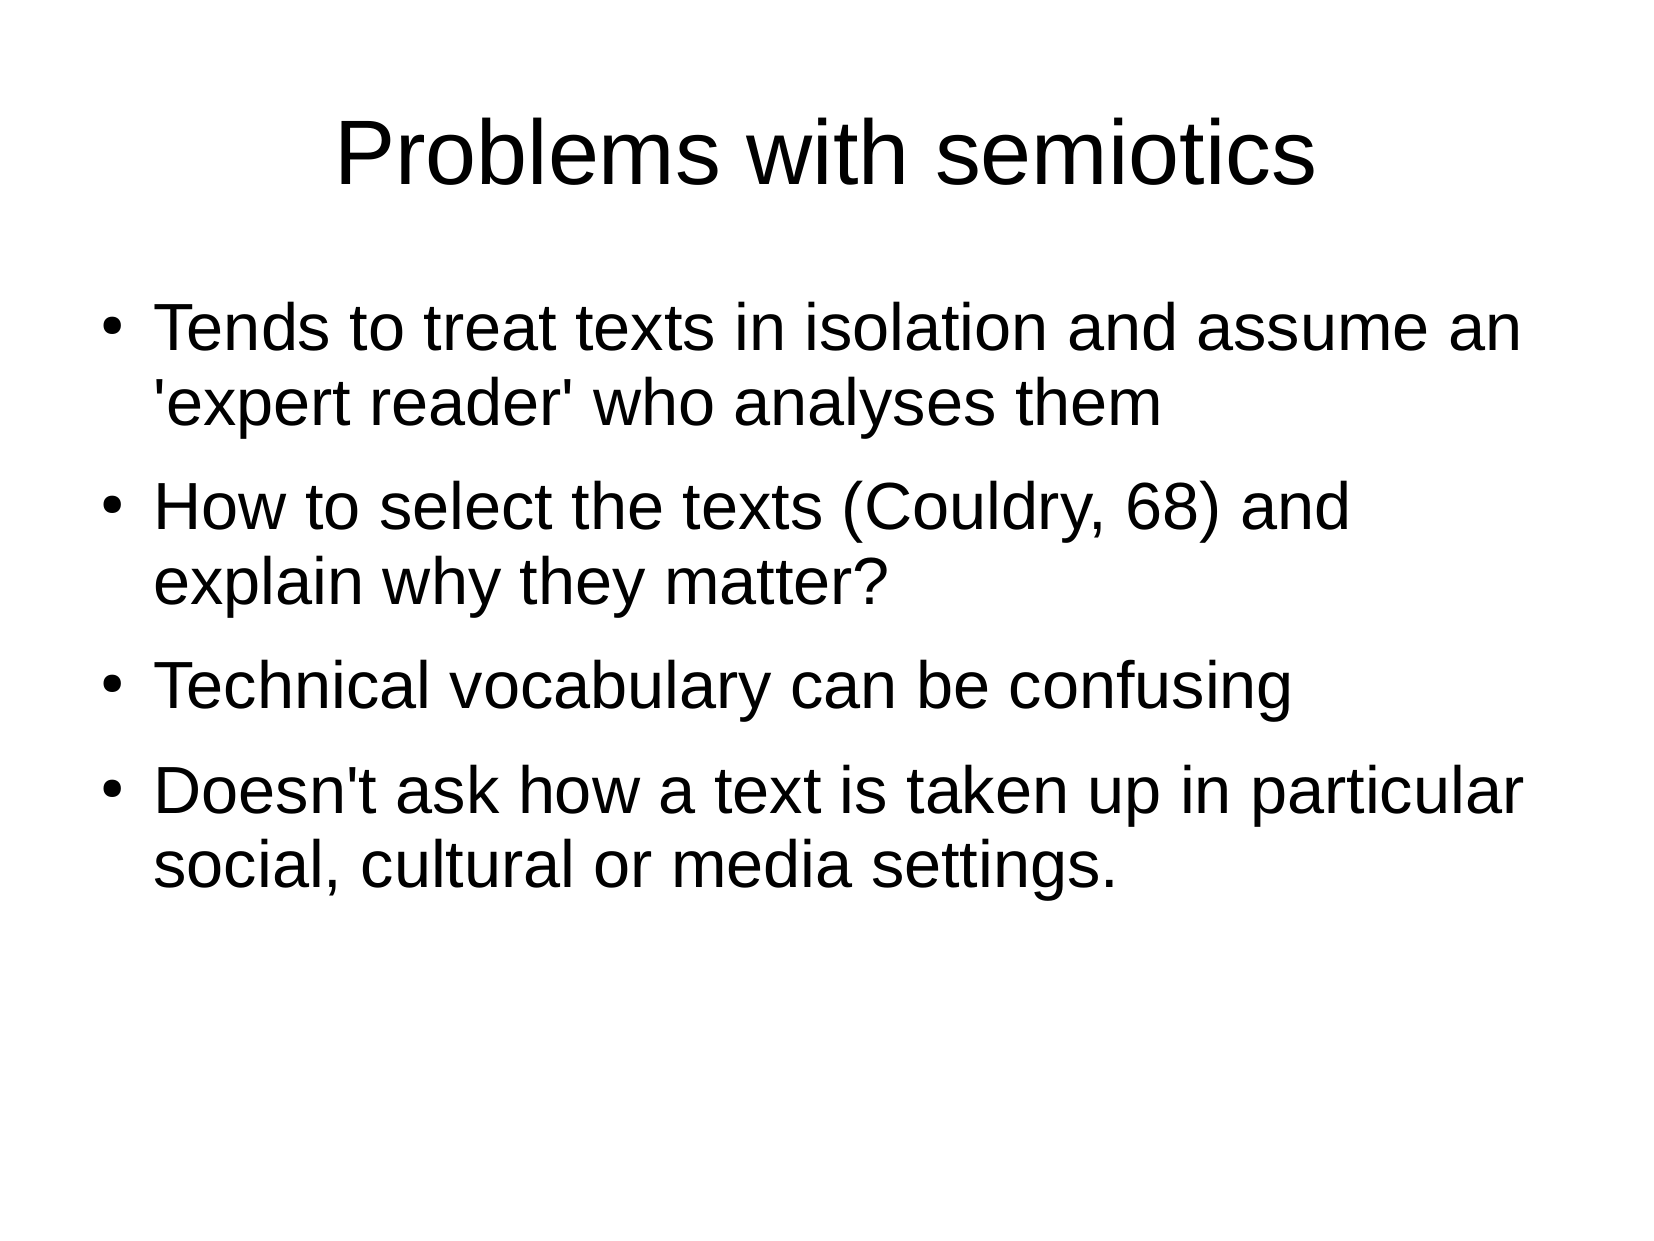

# Problems with semiotics
Tends to treat texts in isolation and assume an 'expert reader' who analyses them
How to select the texts (Couldry, 68) and explain why they matter?
Technical vocabulary can be confusing
Doesn't ask how a text is taken up in particular social, cultural or media settings.